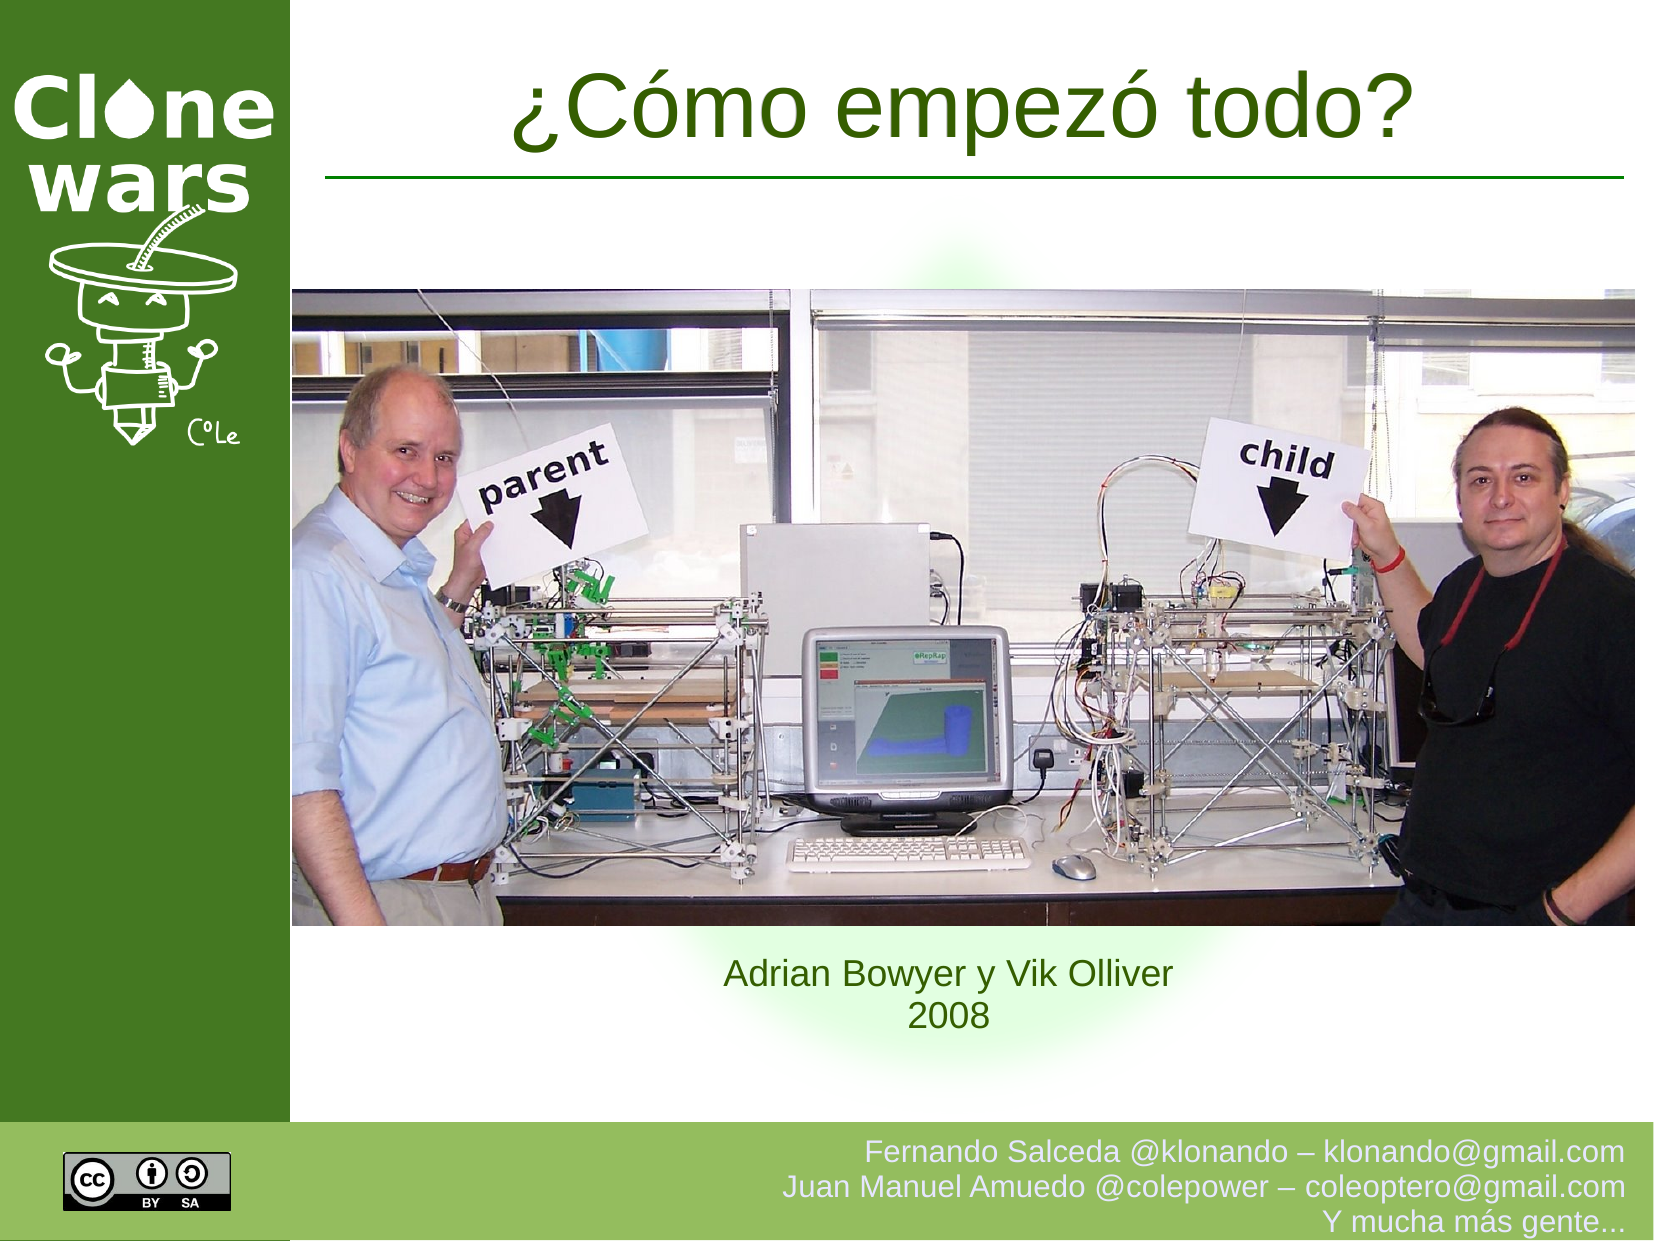

# ¿Cómo empezó todo?
Adrian Bowyer y Vik Olliver
2008
Fernando Salceda @klonando – klonando@gmail.com
Juan Manuel Amuedo @colepower – coleoptero@gmail.com
Y mucha más gente...